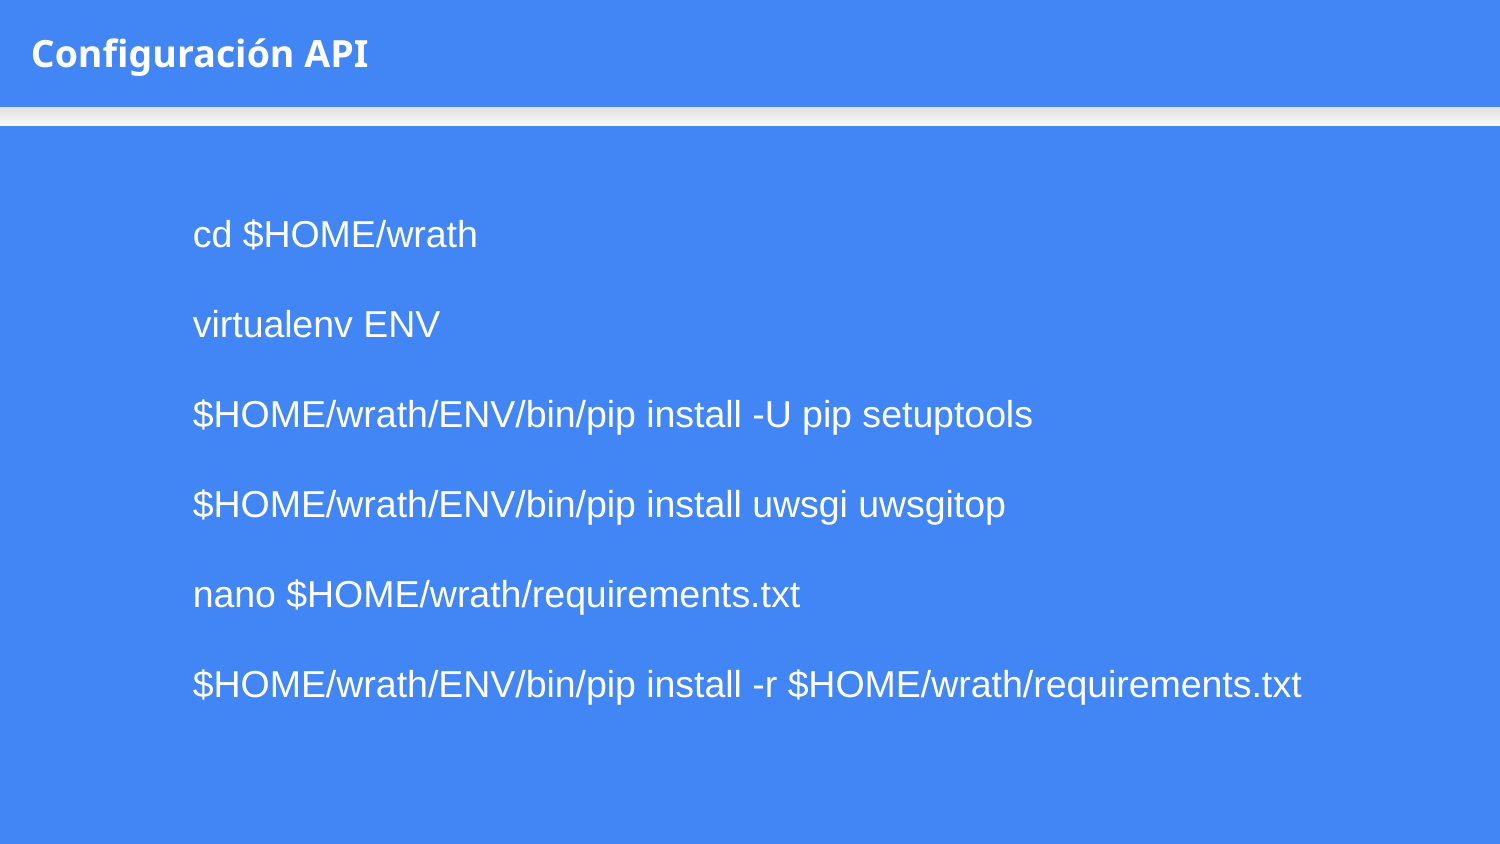

Configuración API
cd $HOME/wrath
virtualenv ENV
$HOME/wrath/ENV/bin/pip install -U pip setuptools
$HOME/wrath/ENV/bin/pip install uwsgi uwsgitop
nano $HOME/wrath/requirements.txt
$HOME/wrath/ENV/bin/pip install -r $HOME/wrath/requirements.txt